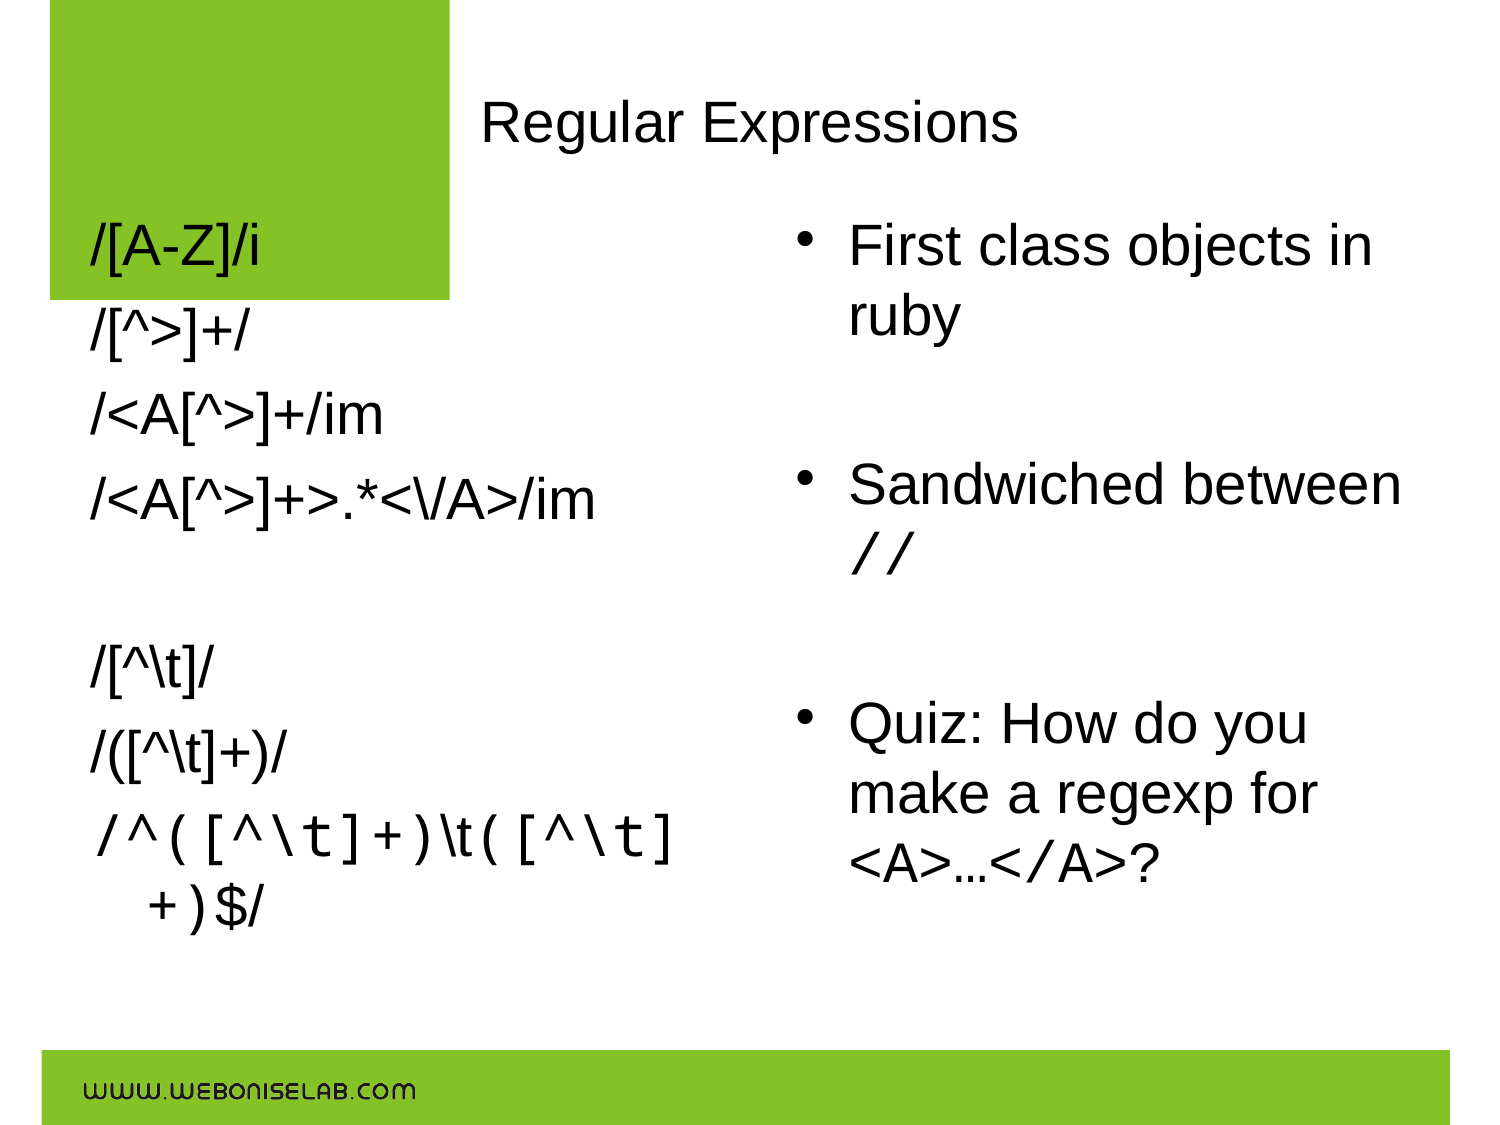

# Regular Expressions
/[A-Z]/i
/[^>]+/
/<A[^>]+/im
/<A[^>]+>.*<\/A>/im
/[^\t]/
/([^\t]+)/
/^([^\t]+)\t([^\t]+)$/
First class objects in ruby
Sandwiched between //
Quiz: How do you make a regexp for <A>…</A>?